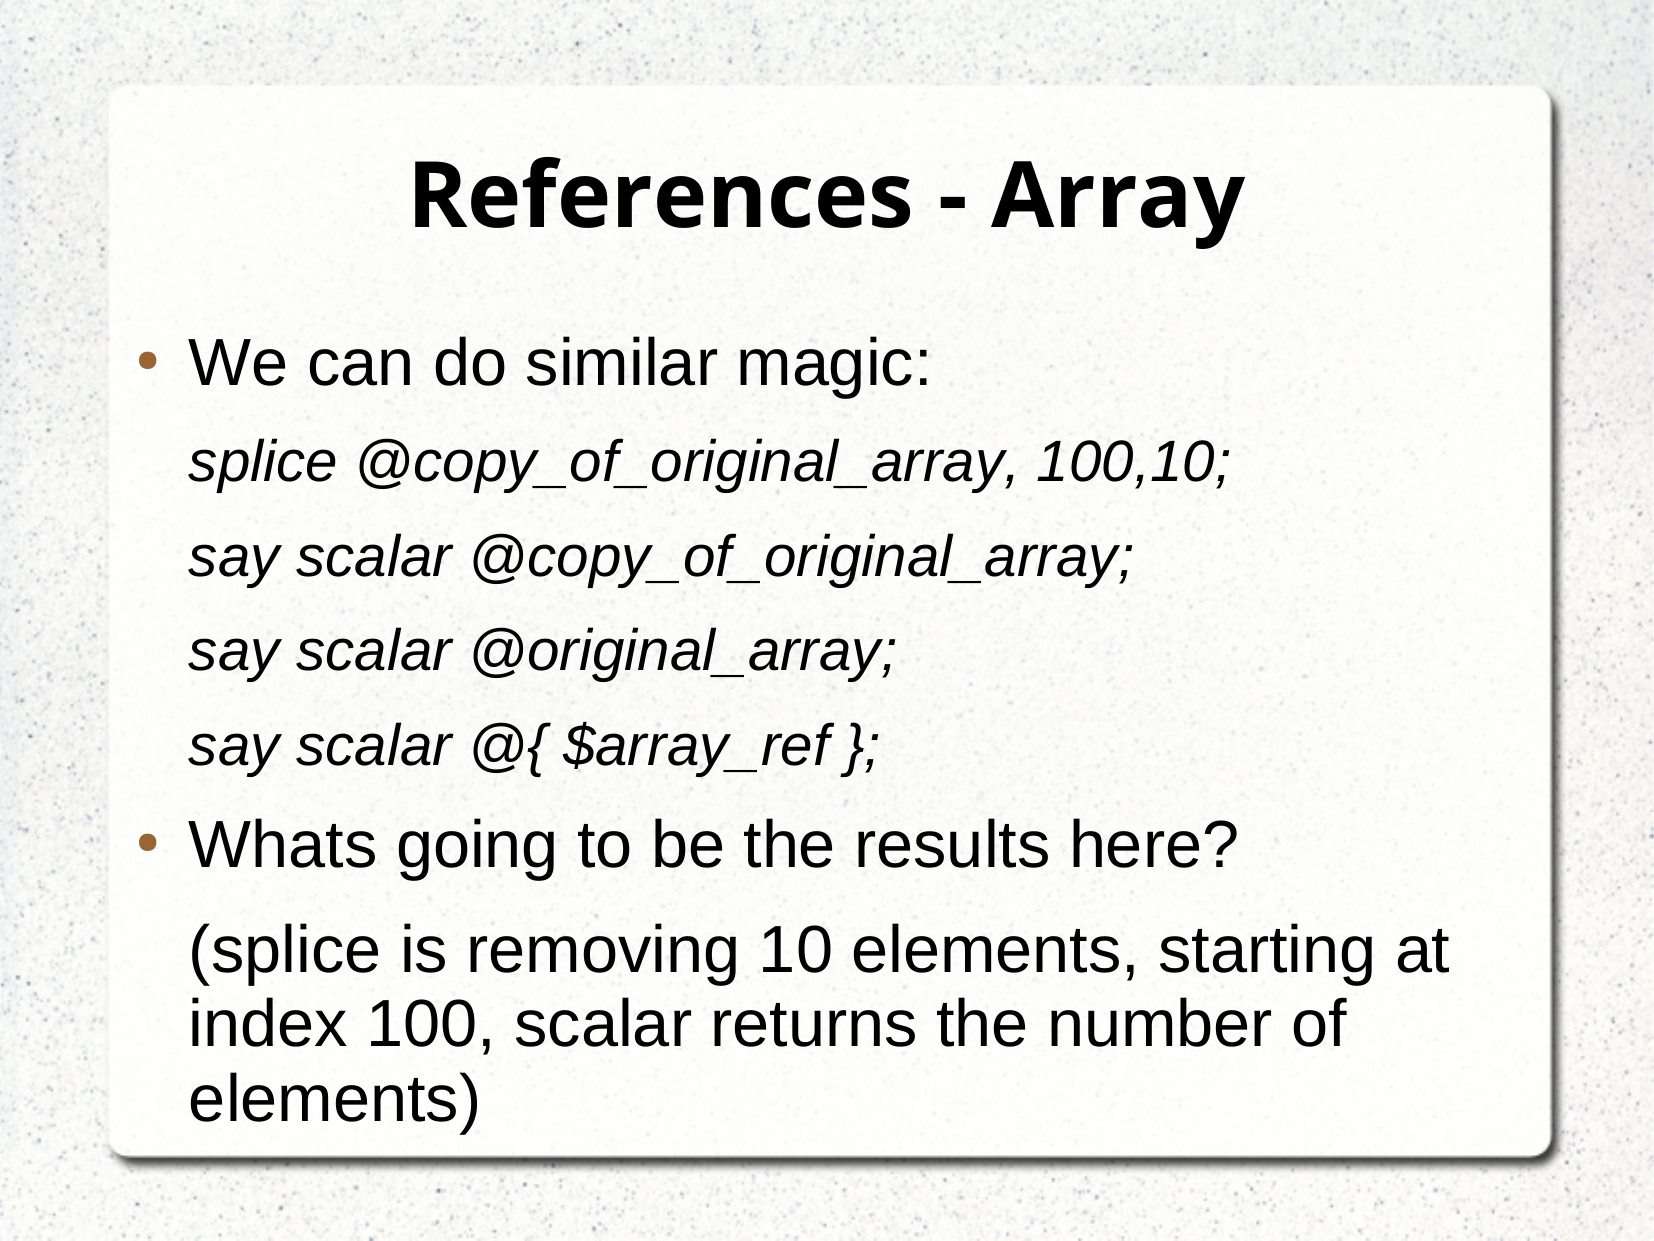

# References - Array
We can do similar magic:
splice @copy_of_original_array, 100,10;
say scalar @copy_of_original_array;
say scalar @original_array;
say scalar @{ $array_ref };
Whats going to be the results here?
(splice is removing 10 elements, starting at index 100, scalar returns the number of elements)